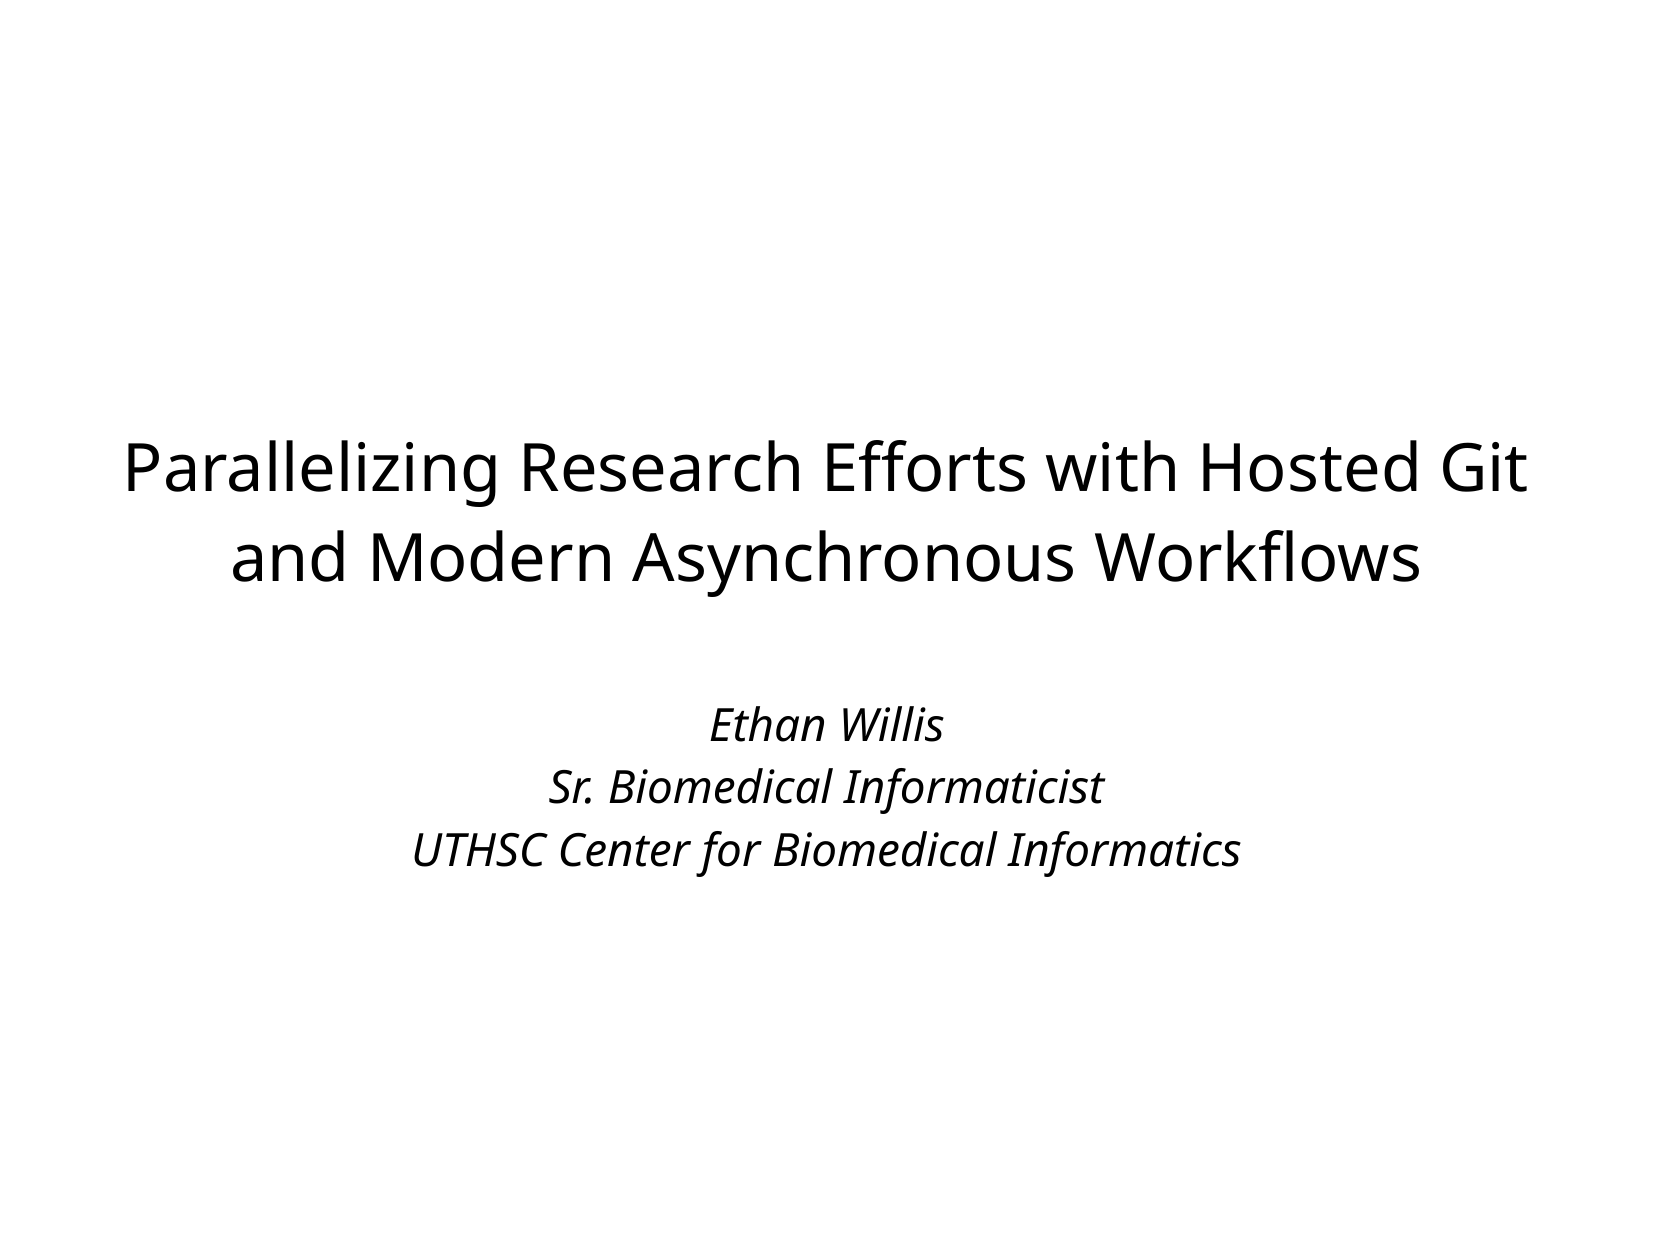

# Parallelizing Research Efforts with Hosted Git and Modern Asynchronous Workflows
Ethan Willis
Sr. Biomedical Informaticist
UTHSC Center for Biomedical Informatics